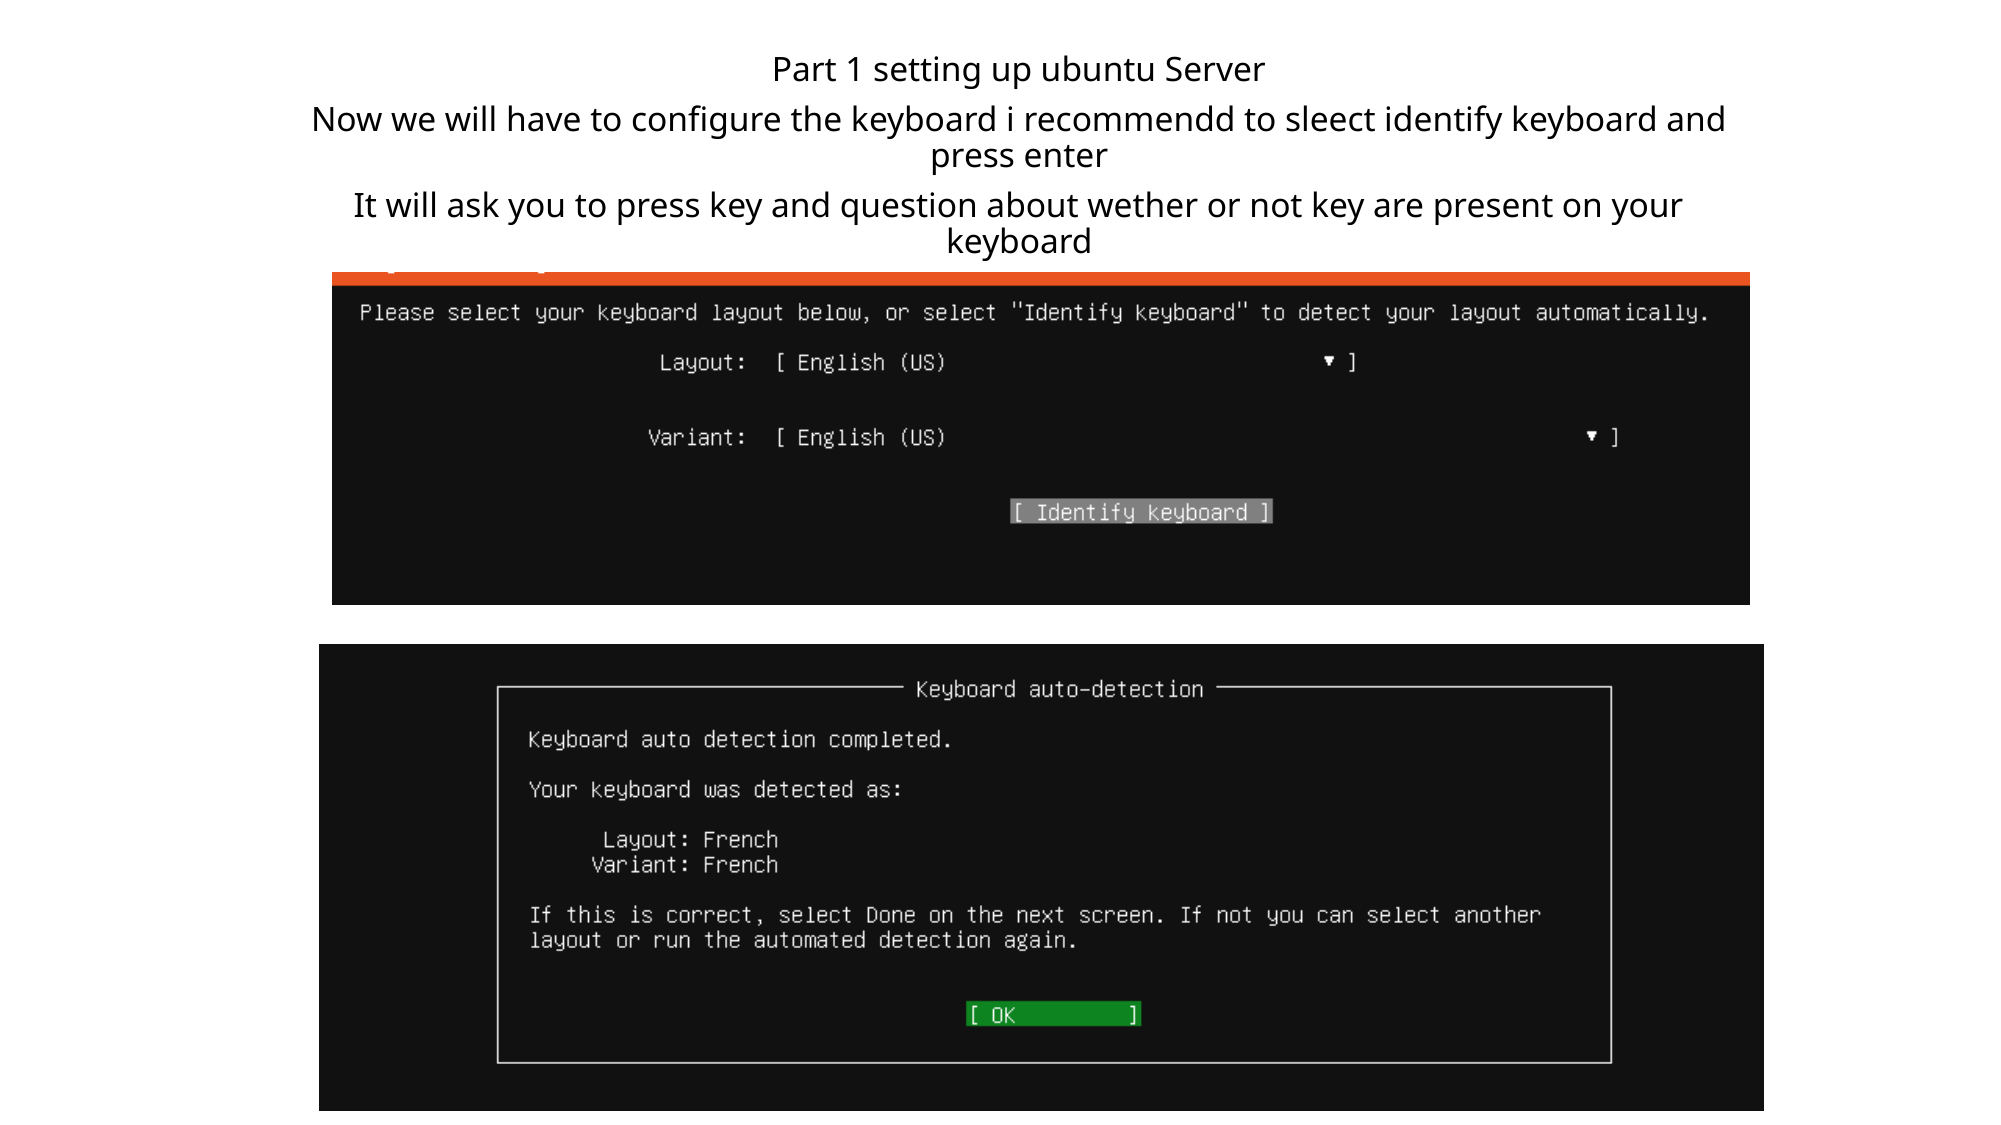

# Part 1 setting up ubuntu Server
Now we will have to configure the keyboard i recommendd to sleect identify keyboard and press enter
It will ask you to press key and question about wether or not key are present on your keyboard